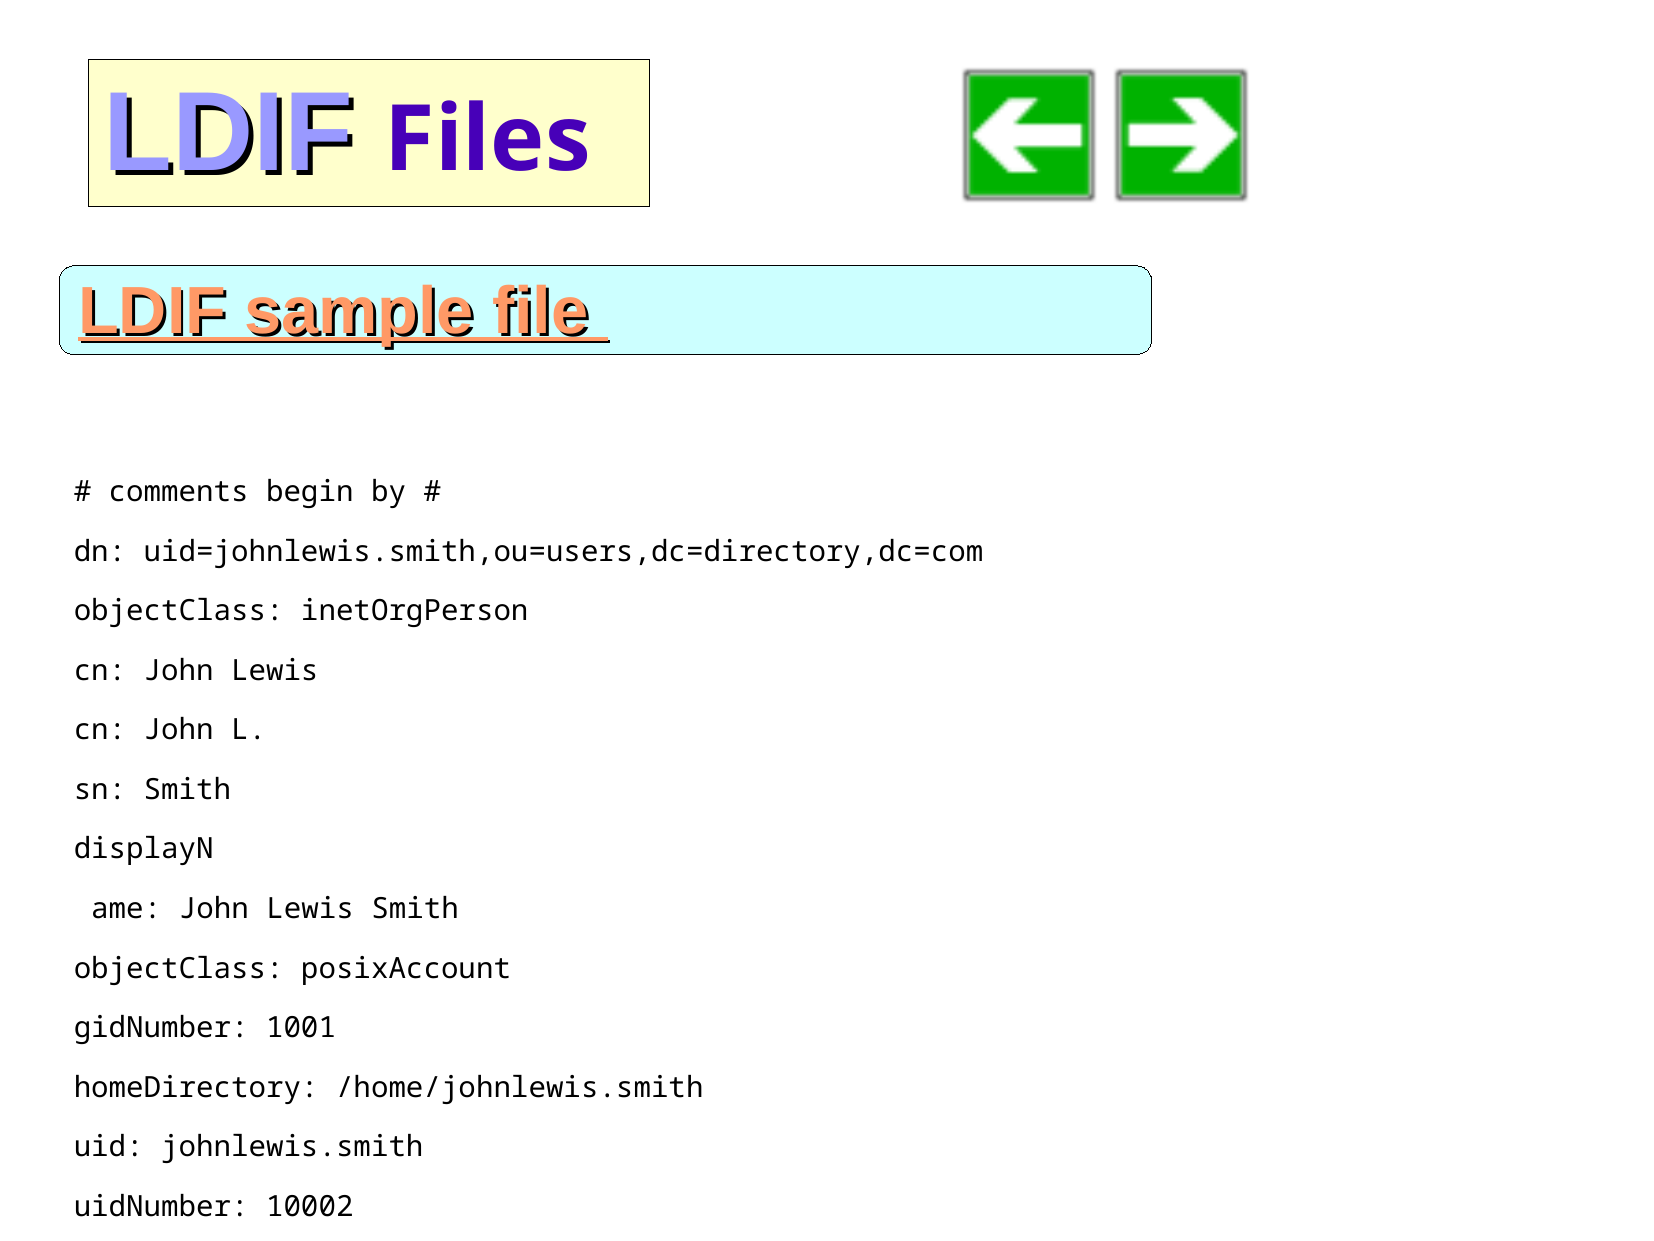

LDIF Files
LDIF sample file
# comments begin by #
dn: uid=johnlewis.smith,ou=users,dc=directory,dc=com
objectClass: inetOrgPerson
cn: John Lewis
cn: John L.
sn: Smith
displayN
 ame: John Lewis Smith
objectClass: posixAccount
gidNumber: 1001
homeDirectory: /home/johnlewis.smith
uid: johnlewis.smith
uidNumber: 10002